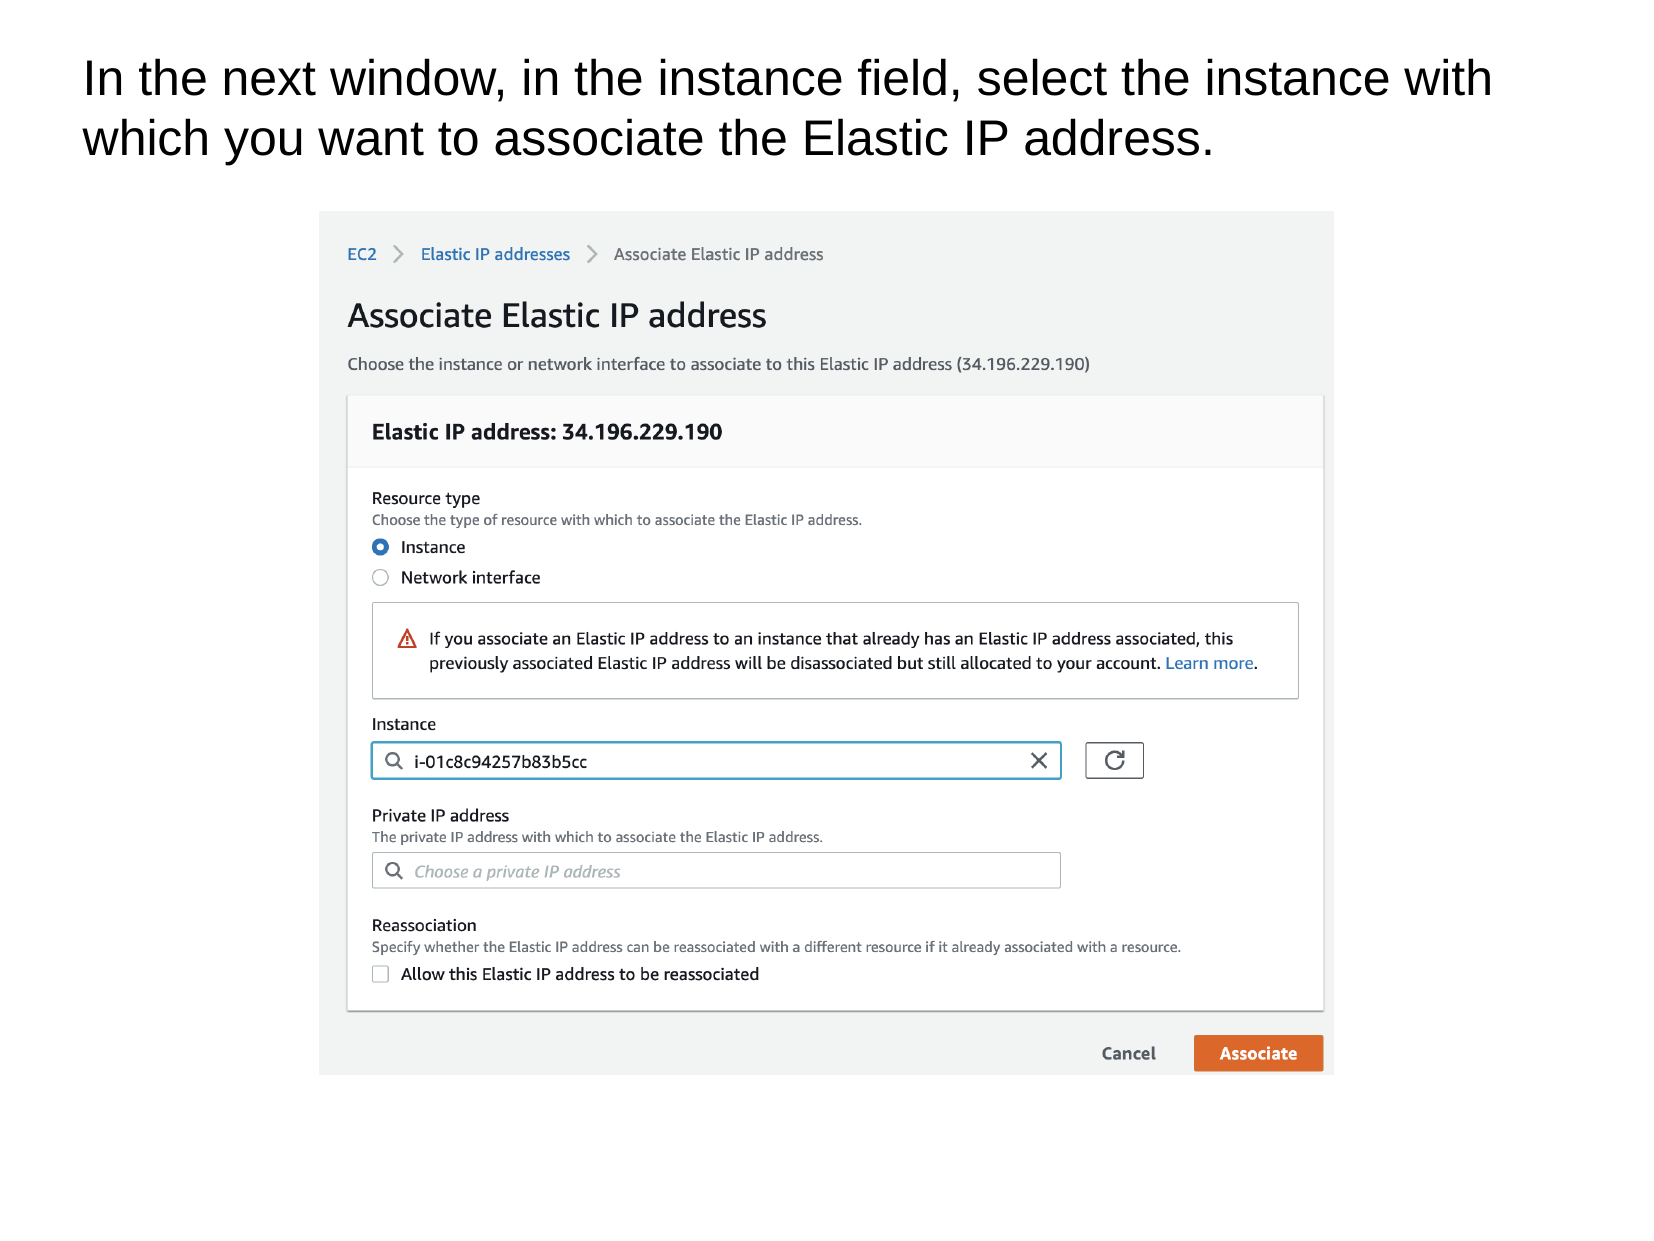

# In the next window, in the instance field, select the instance with which you want to associate the Elastic IP address.